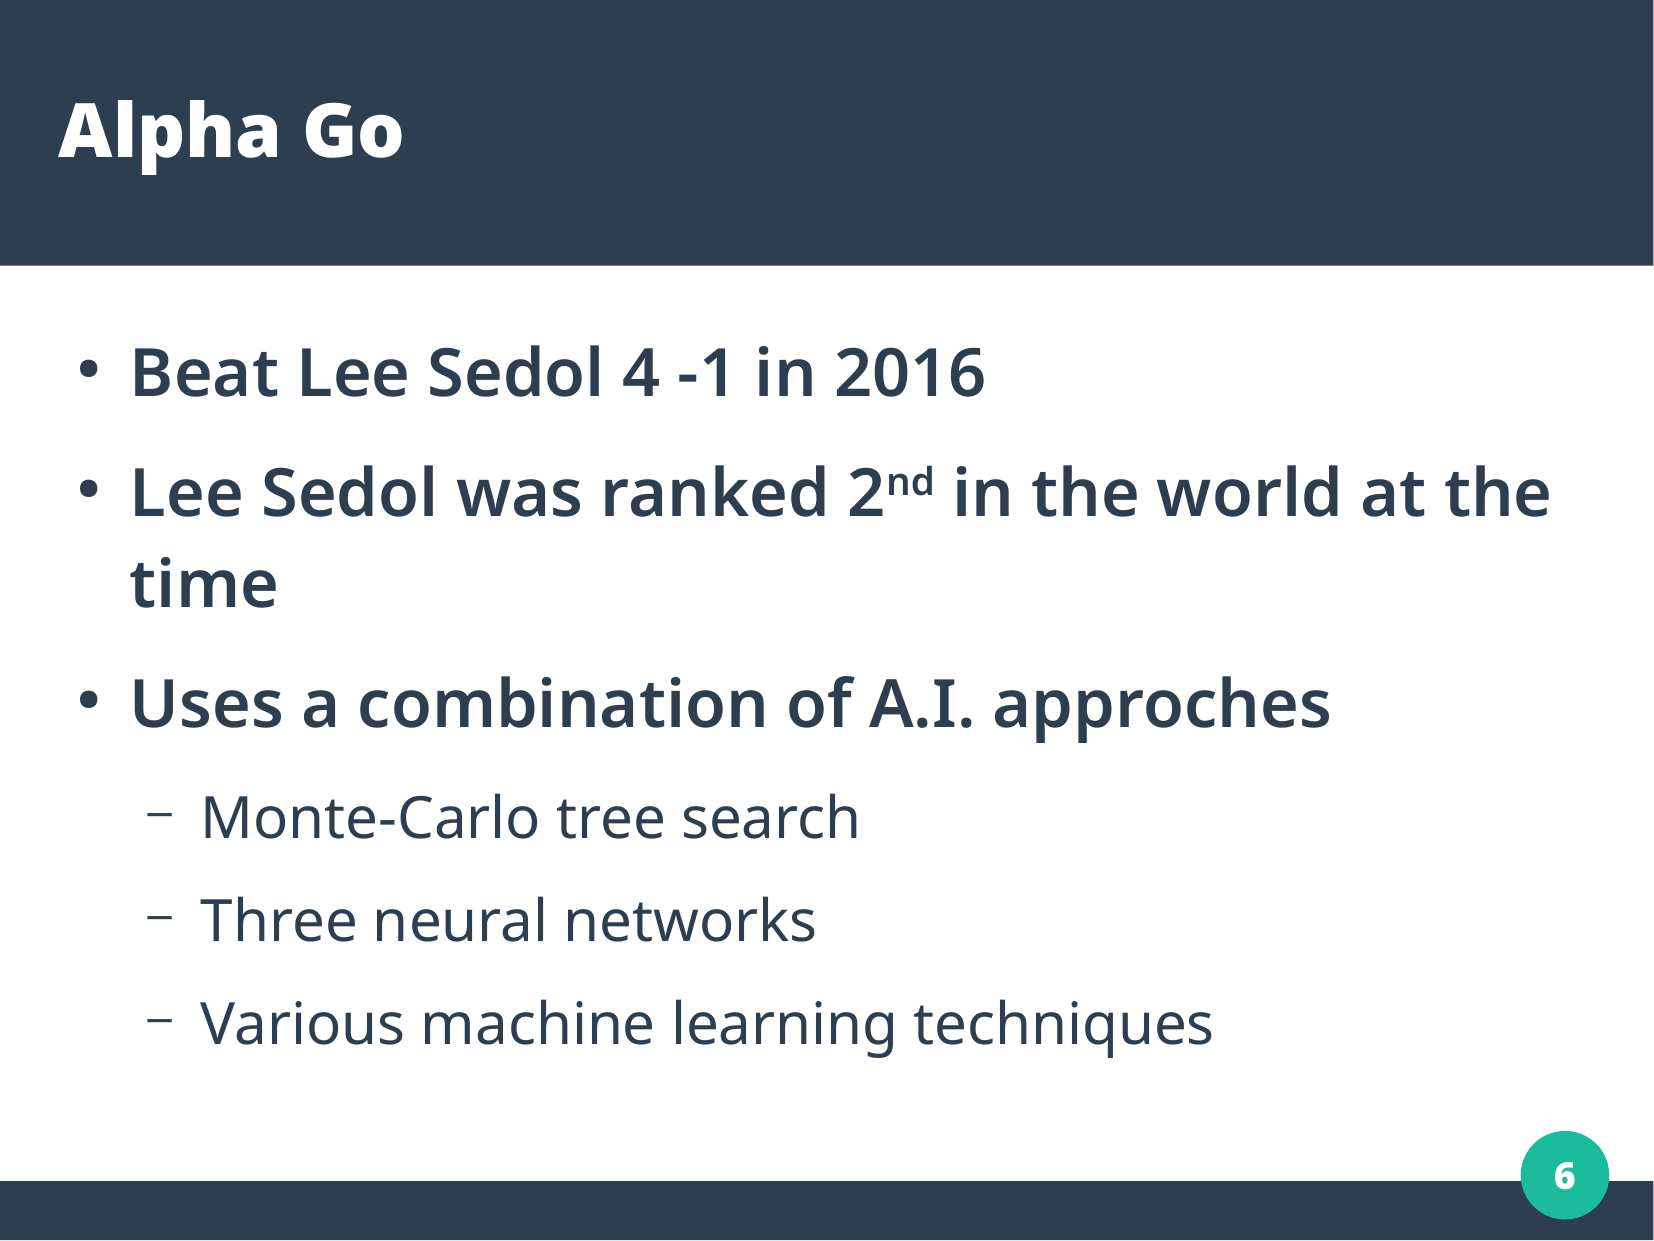

# Alpha Go
Beat Lee Sedol 4 -1 in 2016
Lee Sedol was ranked 2nd in the world at the time
Uses a combination of A.I. approches
Monte-Carlo tree search
Three neural networks
Various machine learning techniques
6